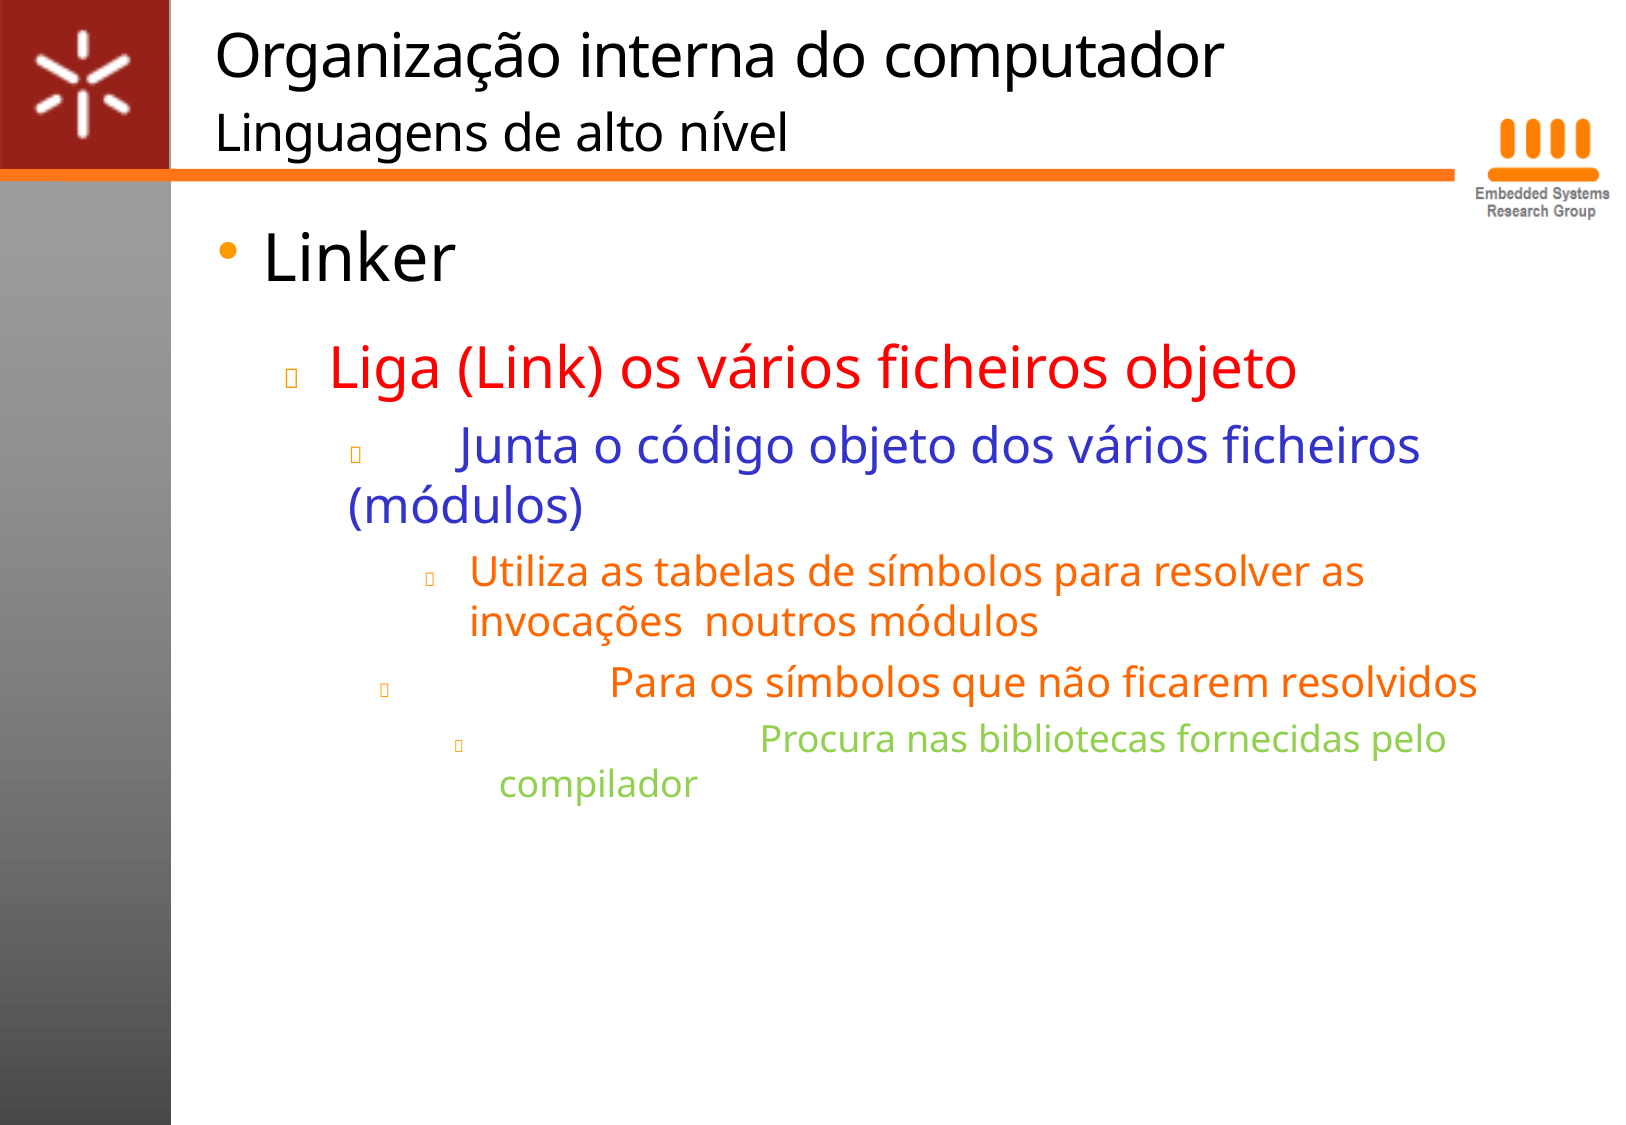

# Organização interna do computador Linguagens de alto nível
Linker
	Liga (Link) os vários ficheiros objeto
	Junta o código objeto dos vários ficheiros (módulos)
	Utiliza as tabelas de símbolos para resolver as invocações noutros módulos
	Para os símbolos que não ficarem resolvidos
	Procura nas bibliotecas fornecidas pelo compilador